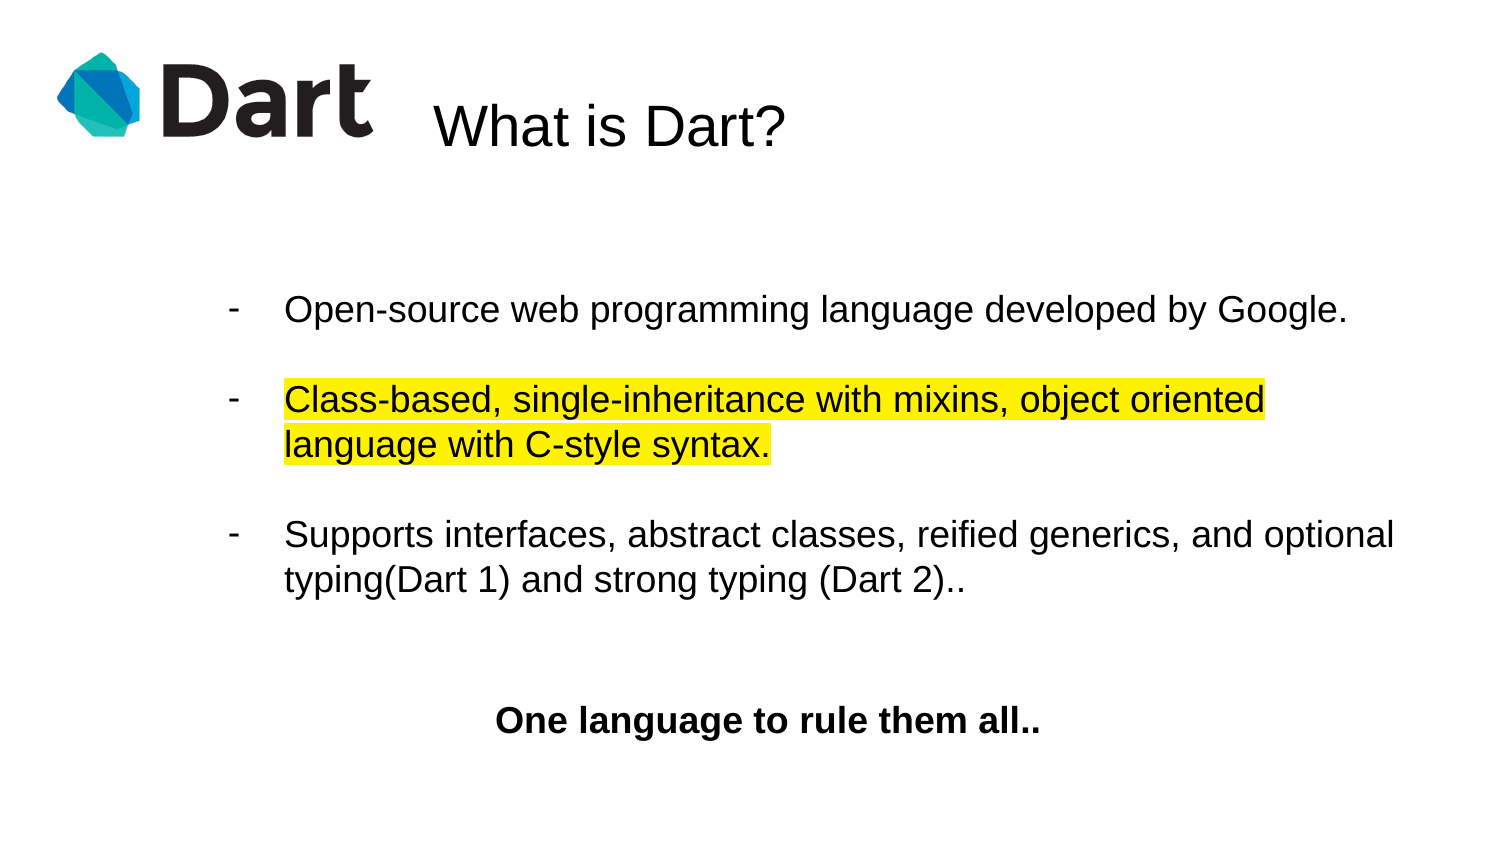

# What is Dart?
Open-source web programming language developed by Google.
Class-based, single-inheritance with mixins, object oriented language with C-style syntax.
Supports interfaces, abstract classes, reified generics, and optional typing(Dart 1) and strong typing (Dart 2)..
One language to rule them all..